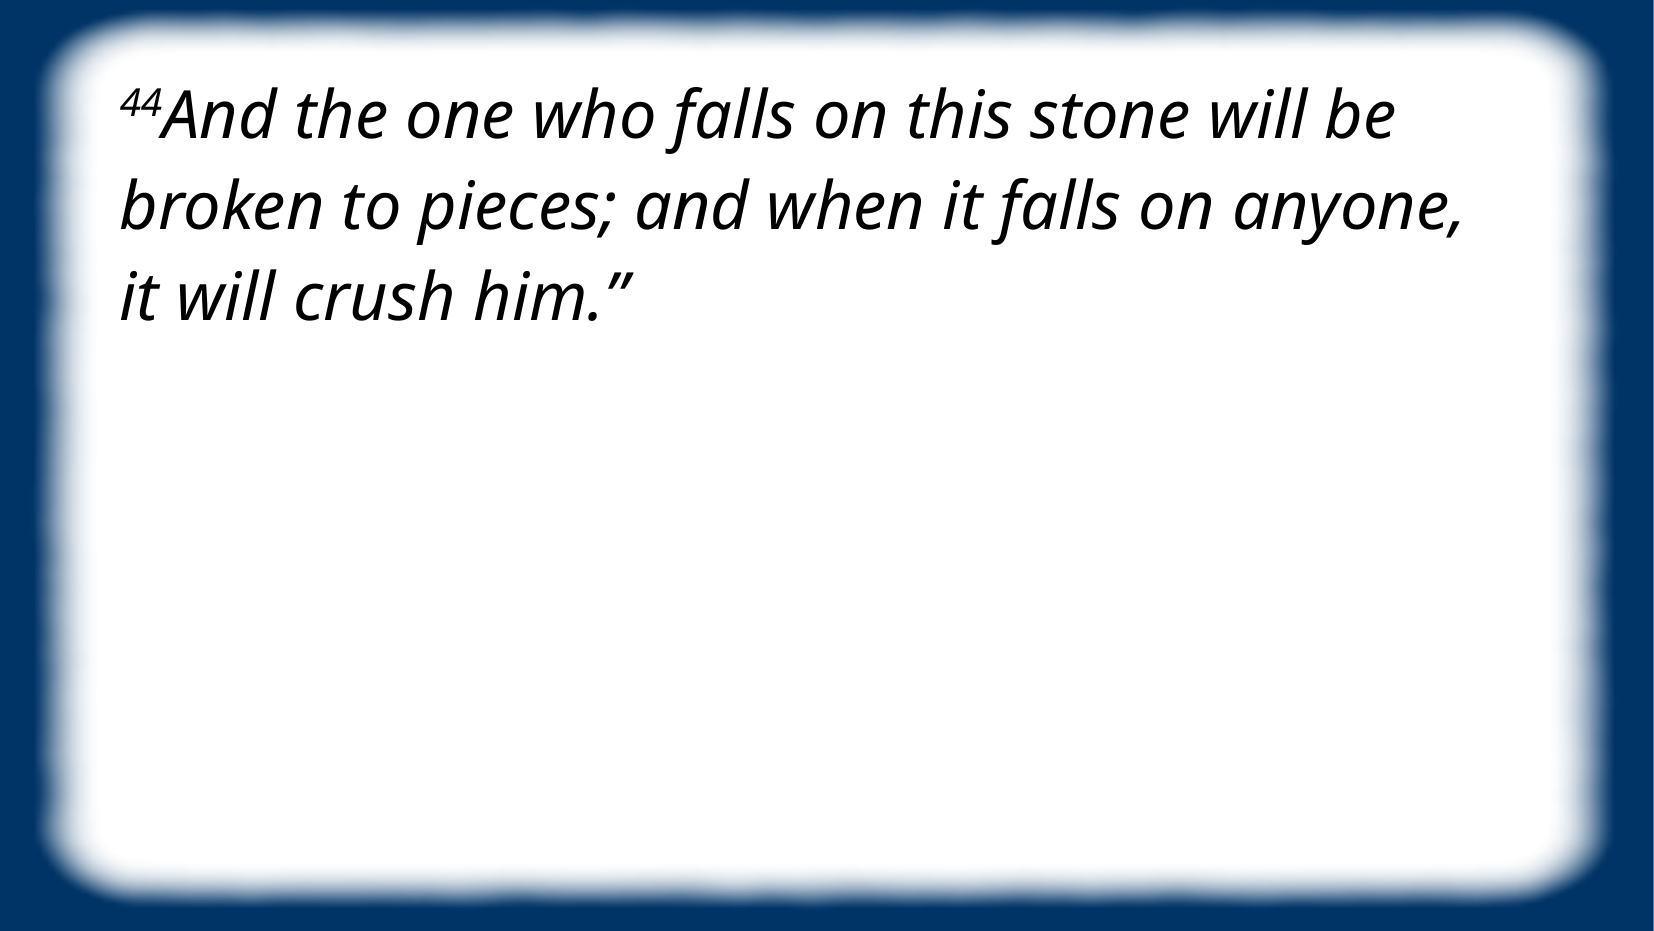

44And the one who falls on this stone will be broken to pieces; and when it falls on anyone, it will crush him.”